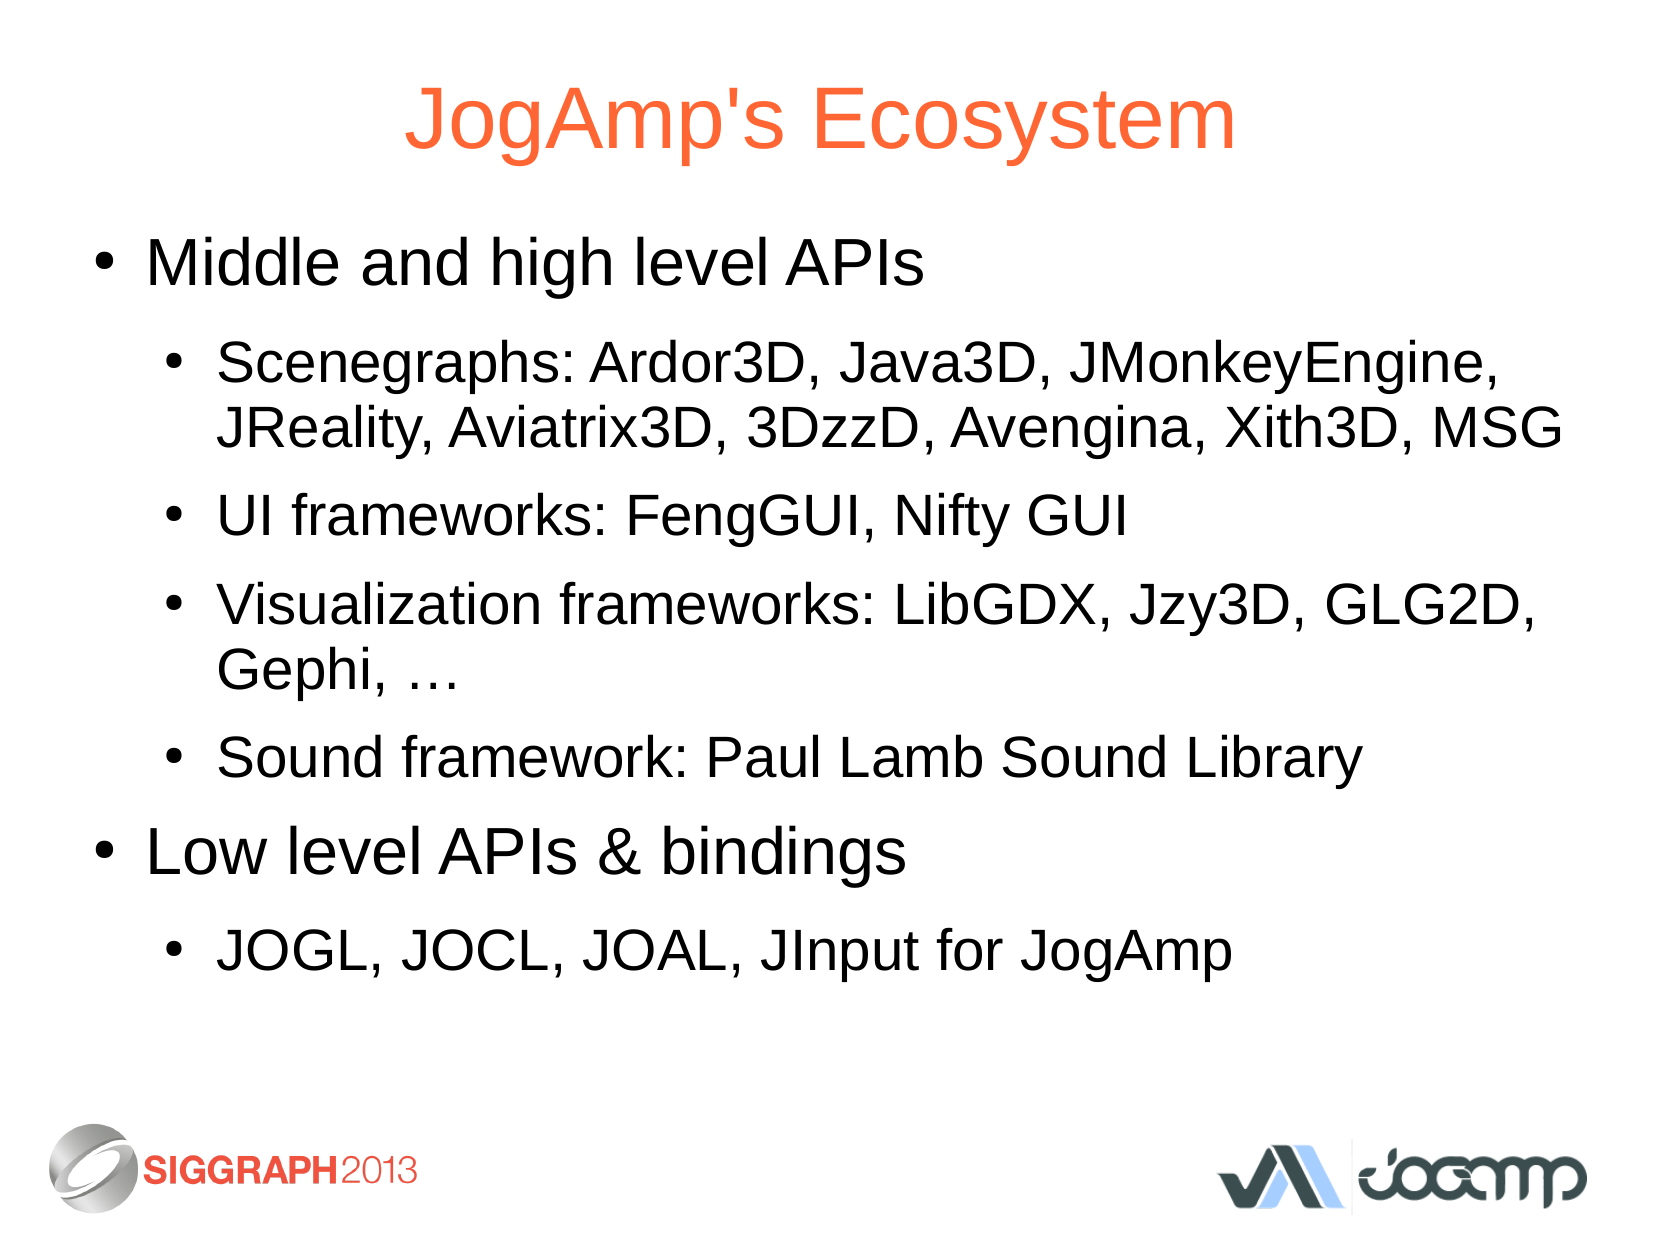

# JogAmp's Ecosystem
Middle and high level APIs
Scenegraphs: Ardor3D, Java3D, JMonkeyEngine, JReality, Aviatrix3D, 3DzzD, Avengina, Xith3D, MSG
UI frameworks: FengGUI, Nifty GUI
Visualization frameworks: LibGDX, Jzy3D, GLG2D, Gephi, …
Sound framework: Paul Lamb Sound Library
Low level APIs & bindings
JOGL, JOCL, JOAL, JInput for JogAmp